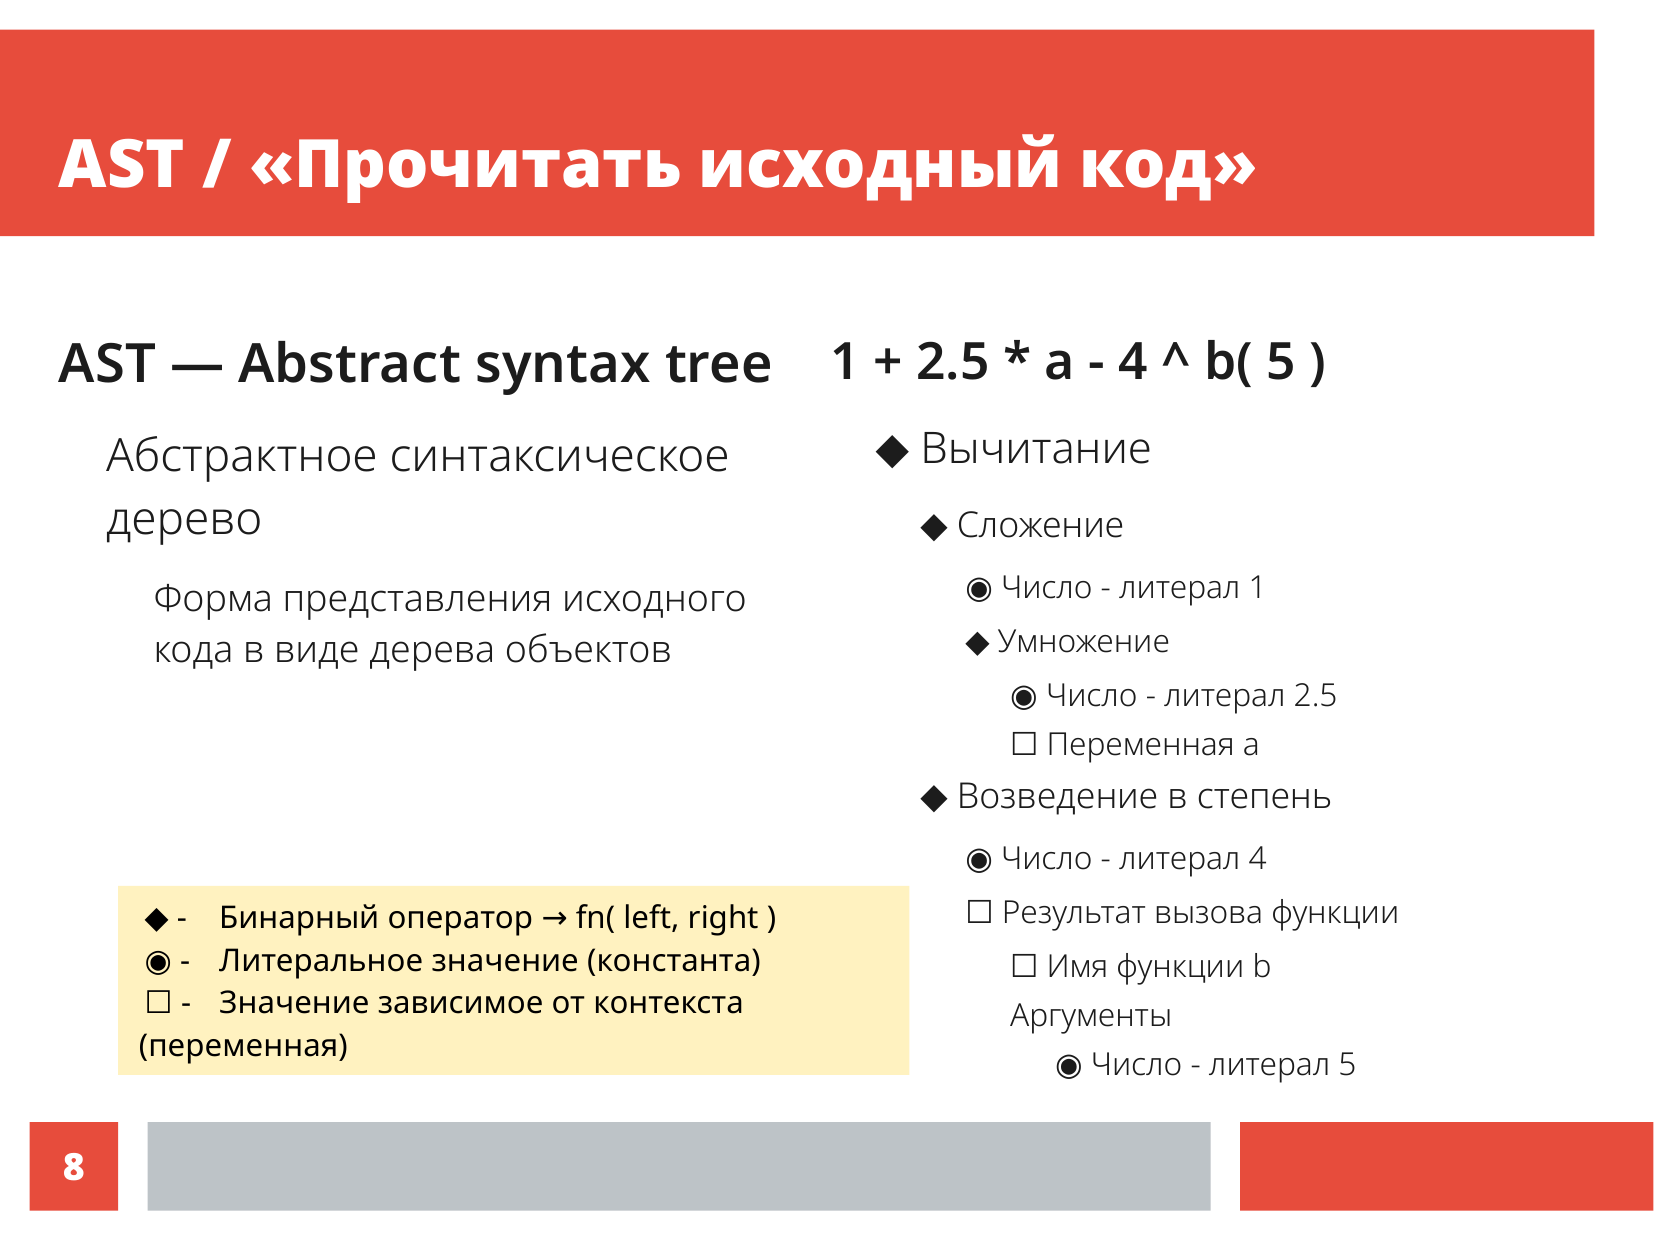

# AST / «Прочитать исходный код»
AST — Abstract syntax tree
Абстрактное синтаксическое дерево
Форма представления исходного кода в виде дерева объектов
1 + 2.5 * a - 4 ^ b( 5 )
◆ Вычитание
◆ Сложение
◉ Число - литерал 1
◆ Умножение
◉ Число - литерал 2.5
☐ Переменная a
◆ Возведение в степень
◉ Число - литерал 4
☐ Результат вызова функции
☐ Имя функции b
Аргументы
◉ Число - литерал 5
◆ - 	Бинарный оператор → fn( left, right )
◉ -	Литеральное значение (константа)
☐ -	Значение зависимое от контекста (переменная)
8